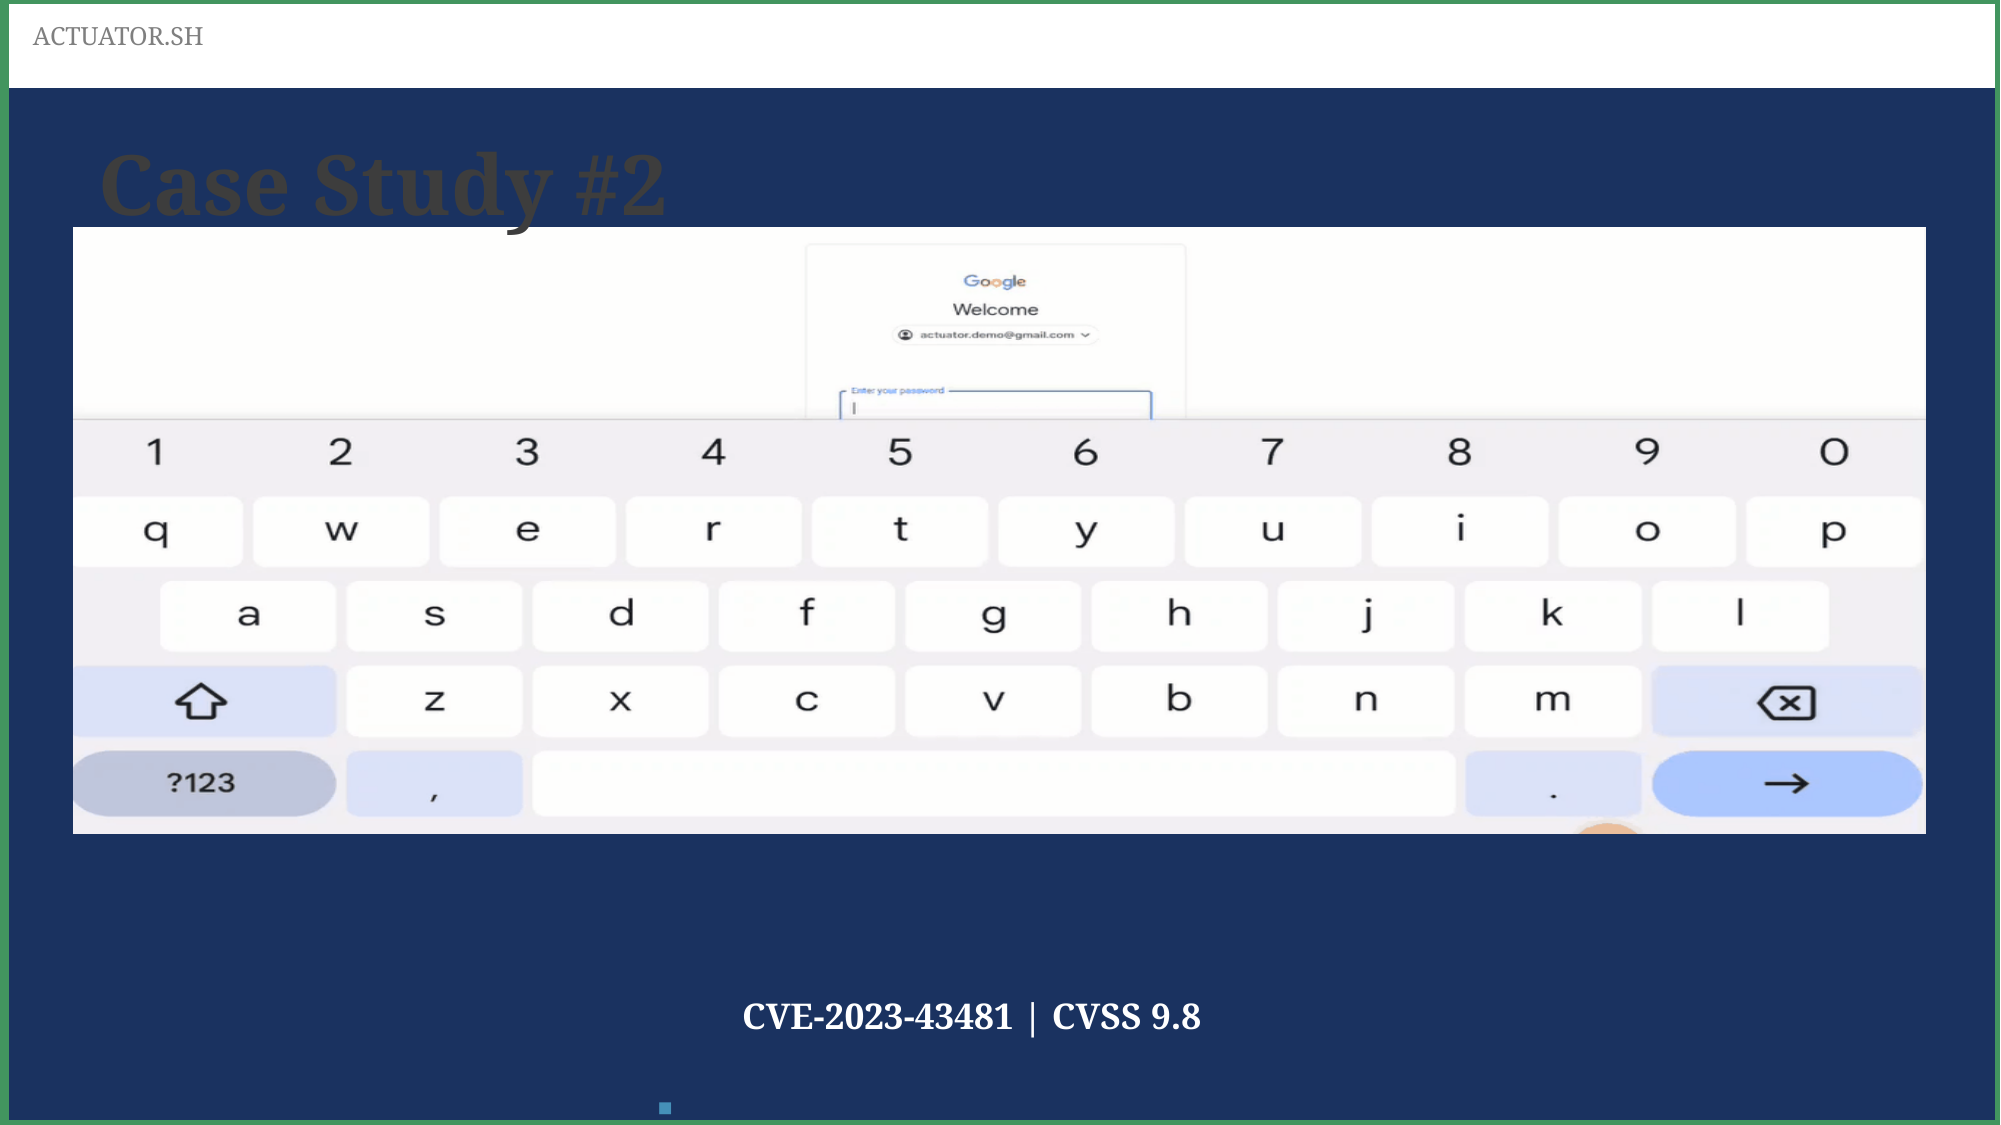

Actuator.sh
M    mmmmmmm6676665rrr
Case Study #2
# CVE-2023-43481 | CVSS 9.8